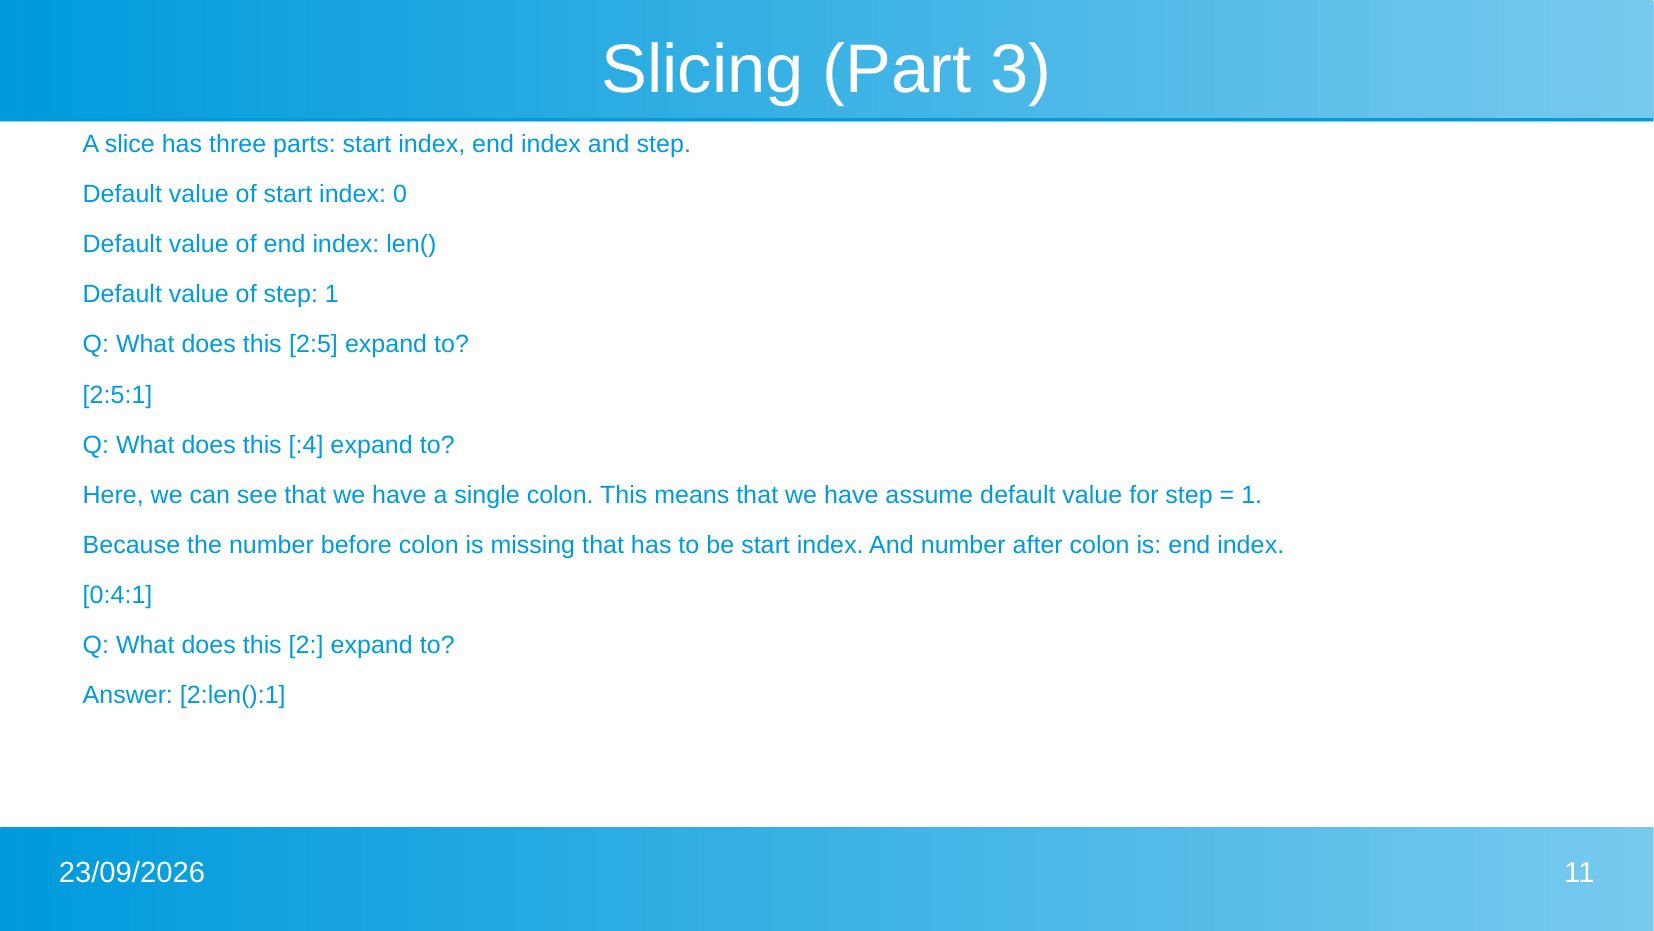

# Slicing (Part 3)
A slice has three parts: start index, end index and step.
Default value of start index: 0
Default value of end index: len()
Default value of step: 1
Q: What does this [2:5] expand to?
[2:5:1]
Q: What does this [:4] expand to?
Here, we can see that we have a single colon. This means that we have assume default value for step = 1.
Because the number before colon is missing that has to be start index. And number after colon is: end index.
[0:4:1]
Q: What does this [2:] expand to?
Answer: [2:len():1]
11